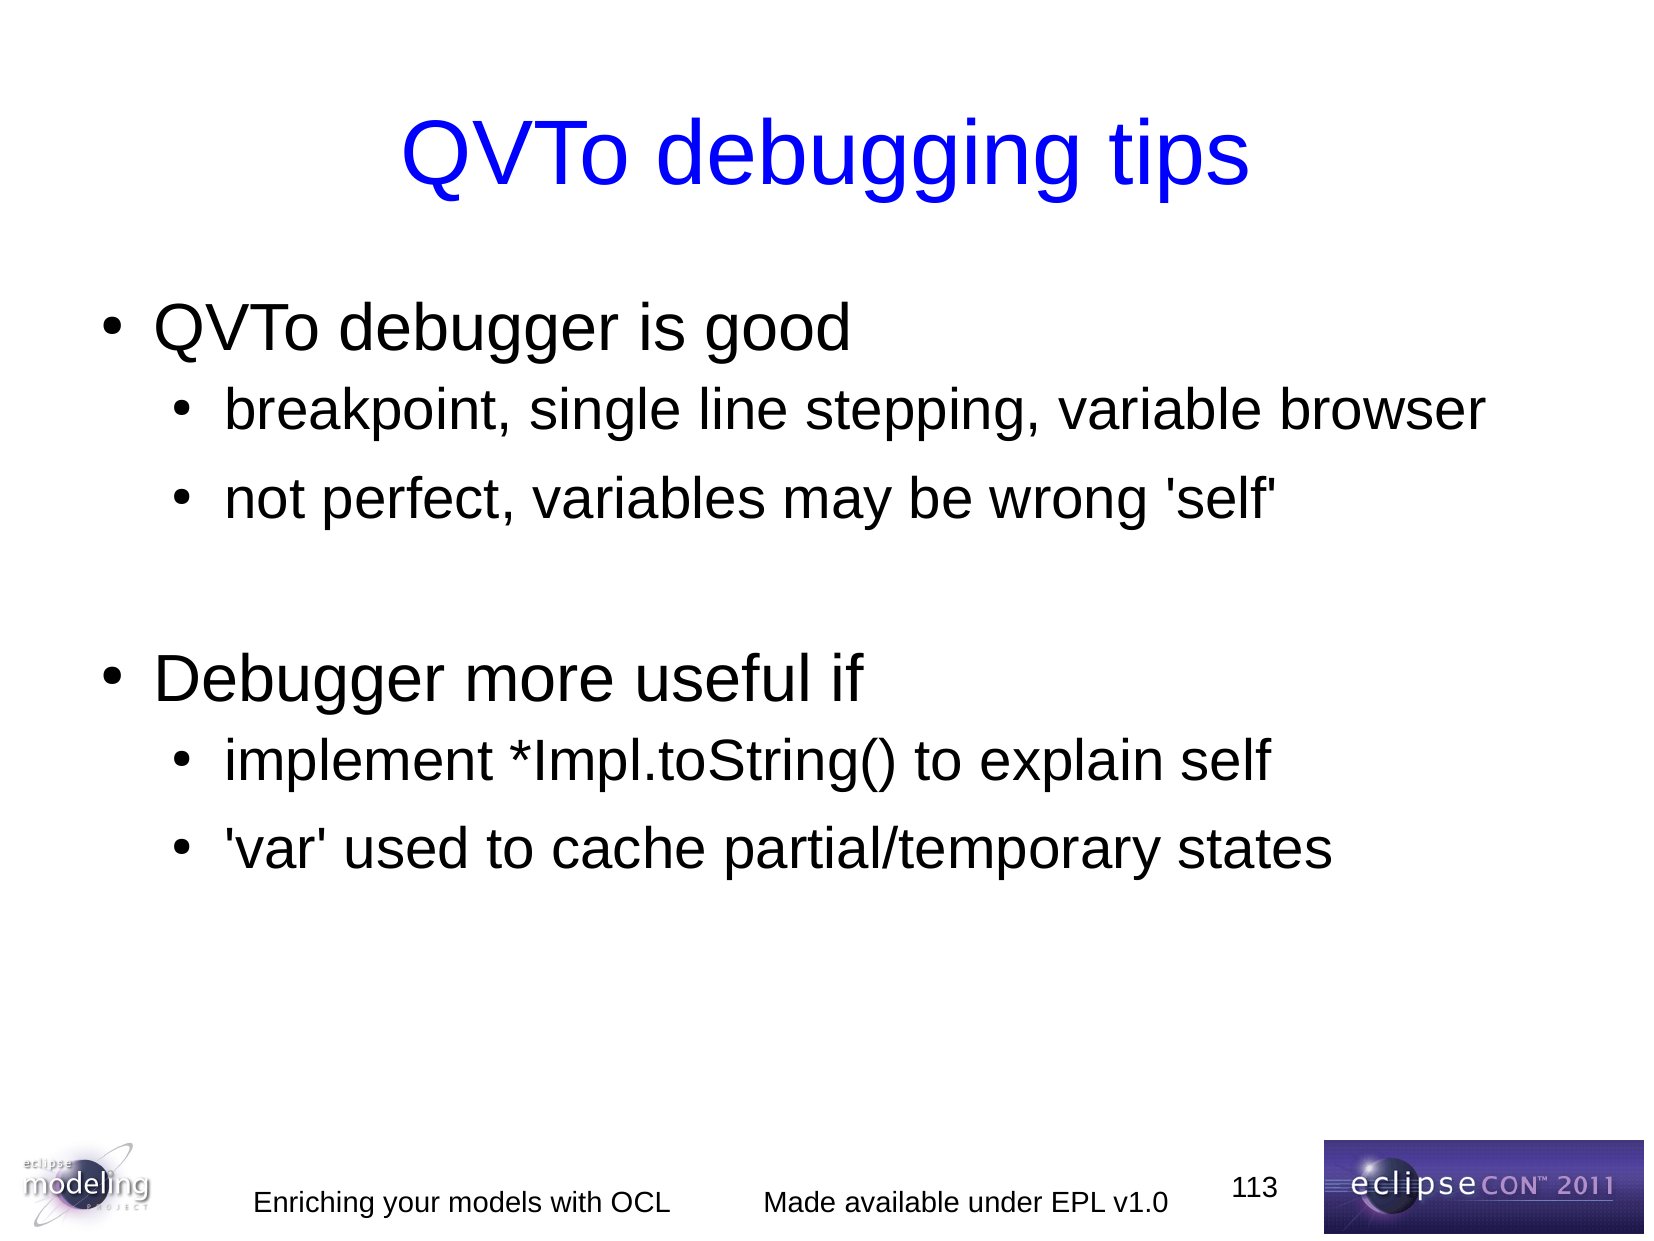

# QVTo debugging tips
QVTo debugger is good
breakpoint, single line stepping, variable browser
not perfect, variables may be wrong 'self'
Debugger more useful if
implement *Impl.toString() to explain self
'var' used to cache partial/temporary states
113
Enriching your models with OCL